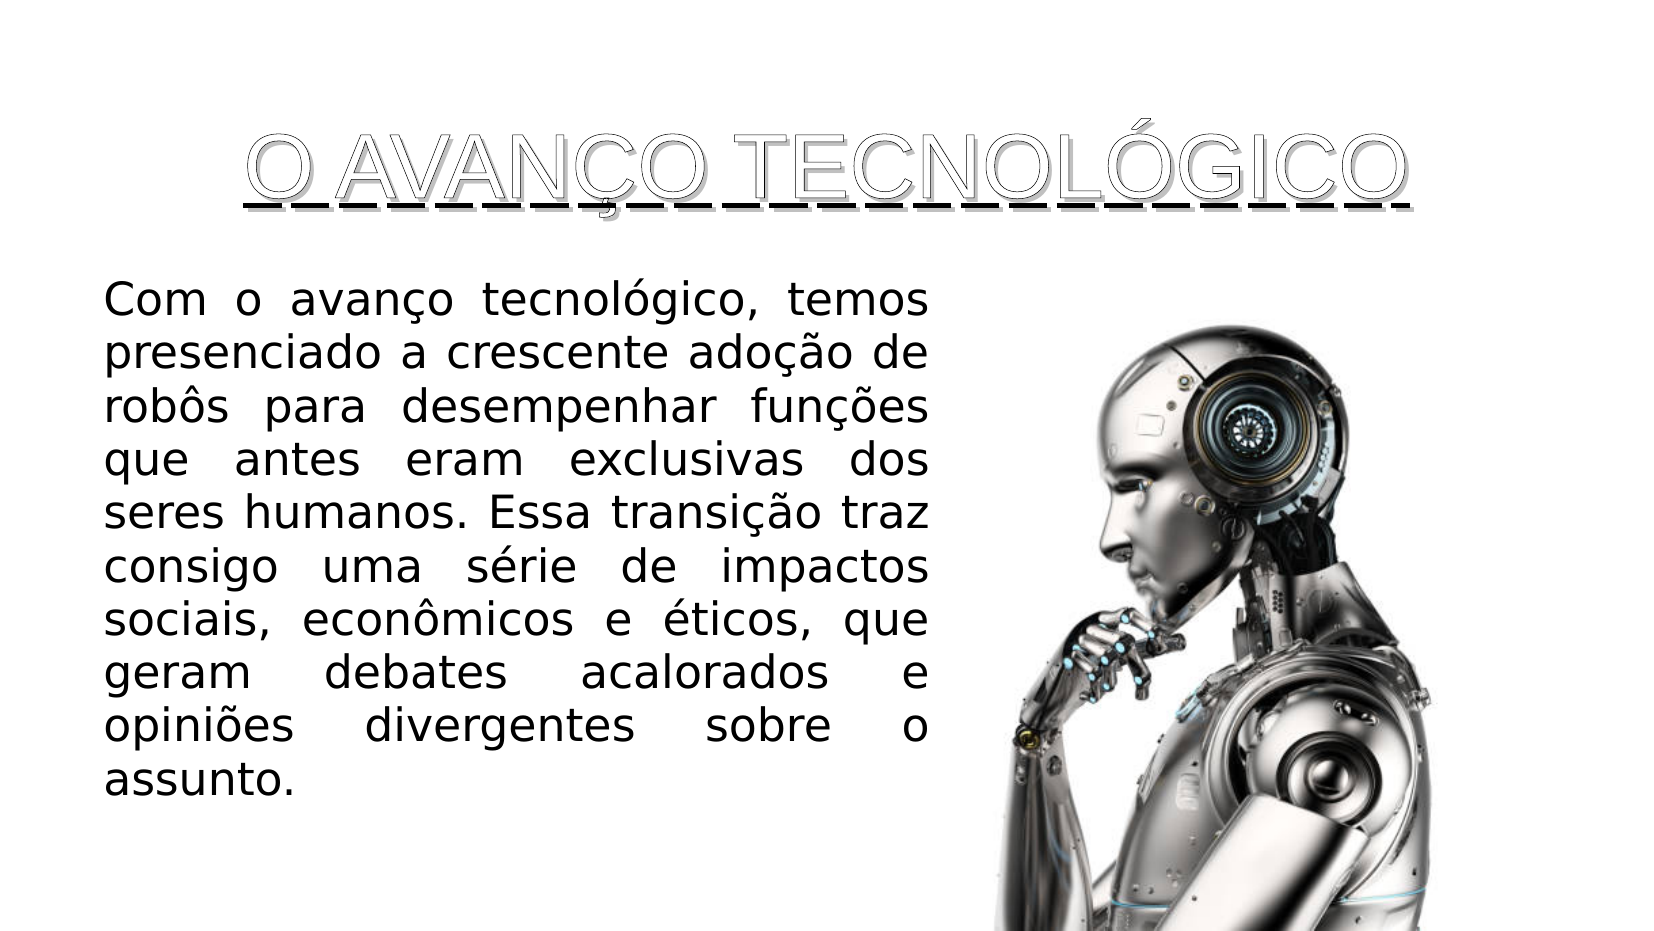

# O avanço tecnológico
Com o avanço tecnológico, temos presenciado a crescente adoção de robôs para desempenhar funções que antes eram exclusivas dos seres humanos. Essa transição traz consigo uma série de impactos sociais, econômicos e éticos, que geram debates acalorados e opiniões divergentes sobre o assunto.